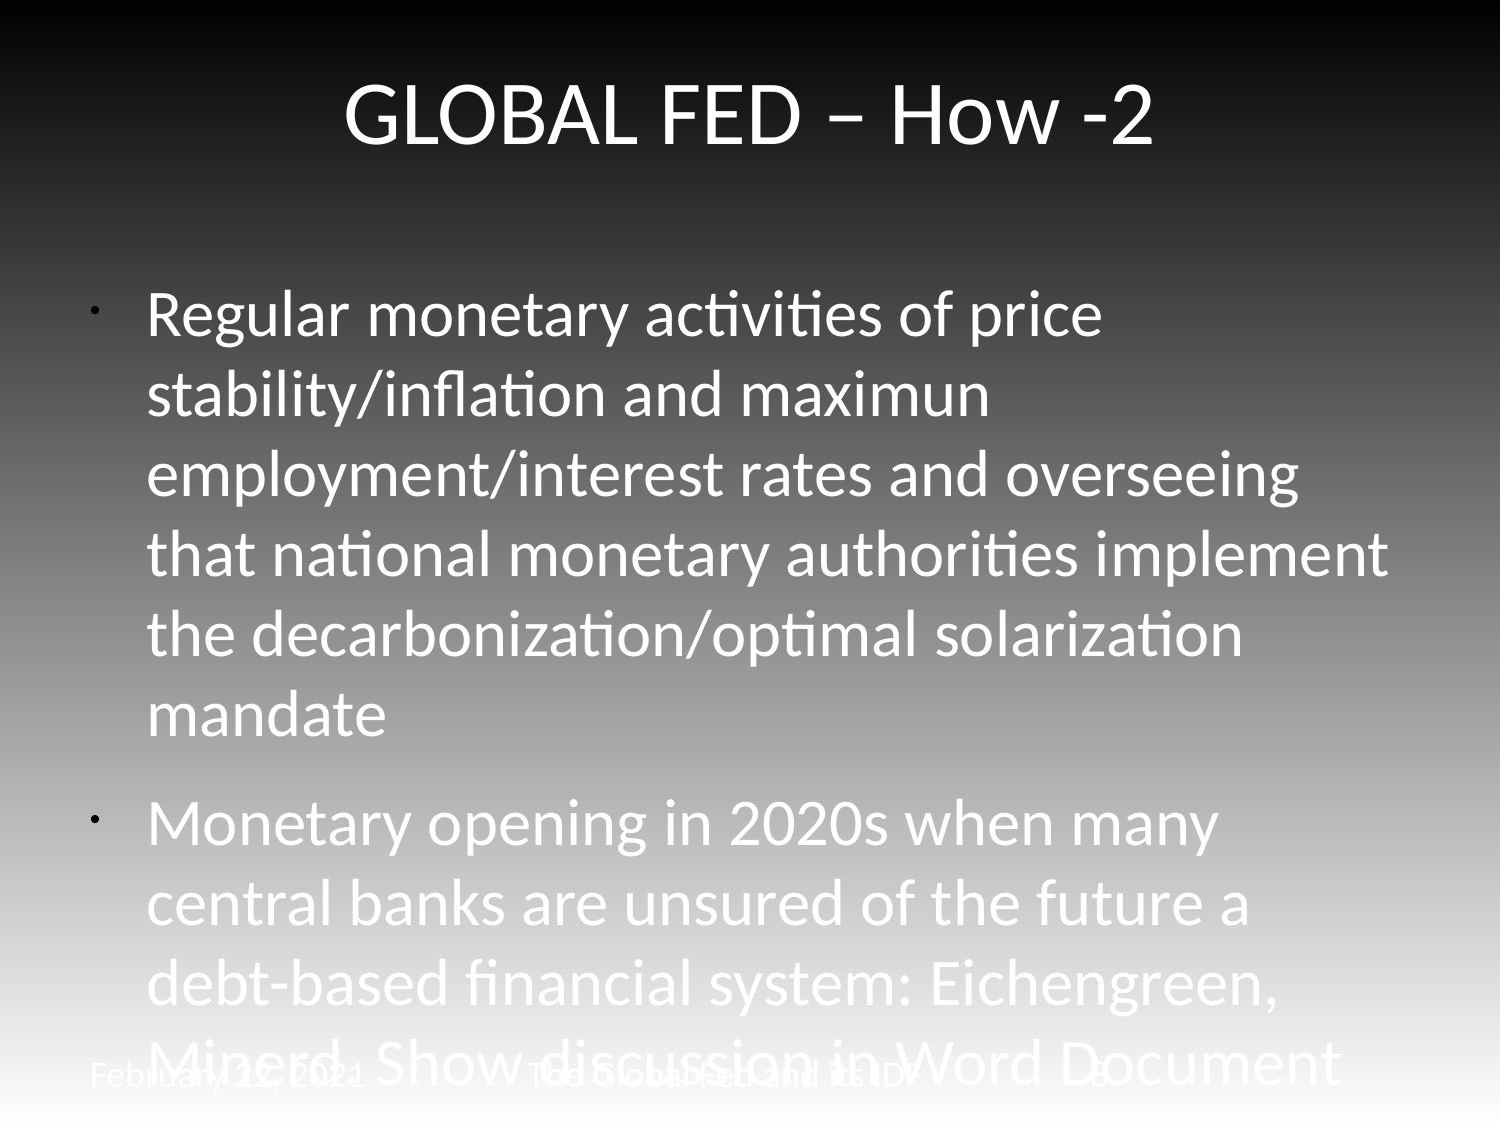

# GLOBAL FED – How -2
Regular monetary activities of price stability/inflation and maximun employment/interest rates and overseeing that national monetary authorities implement the decarbonization/optimal solarization mandate
Monetary opening in 2020s when many central banks are unsured of the future a debt-based financial system: Eichengreen, Minerd. Show discussion in Word Document
February 22, 2021
The Global Fed and its IDF